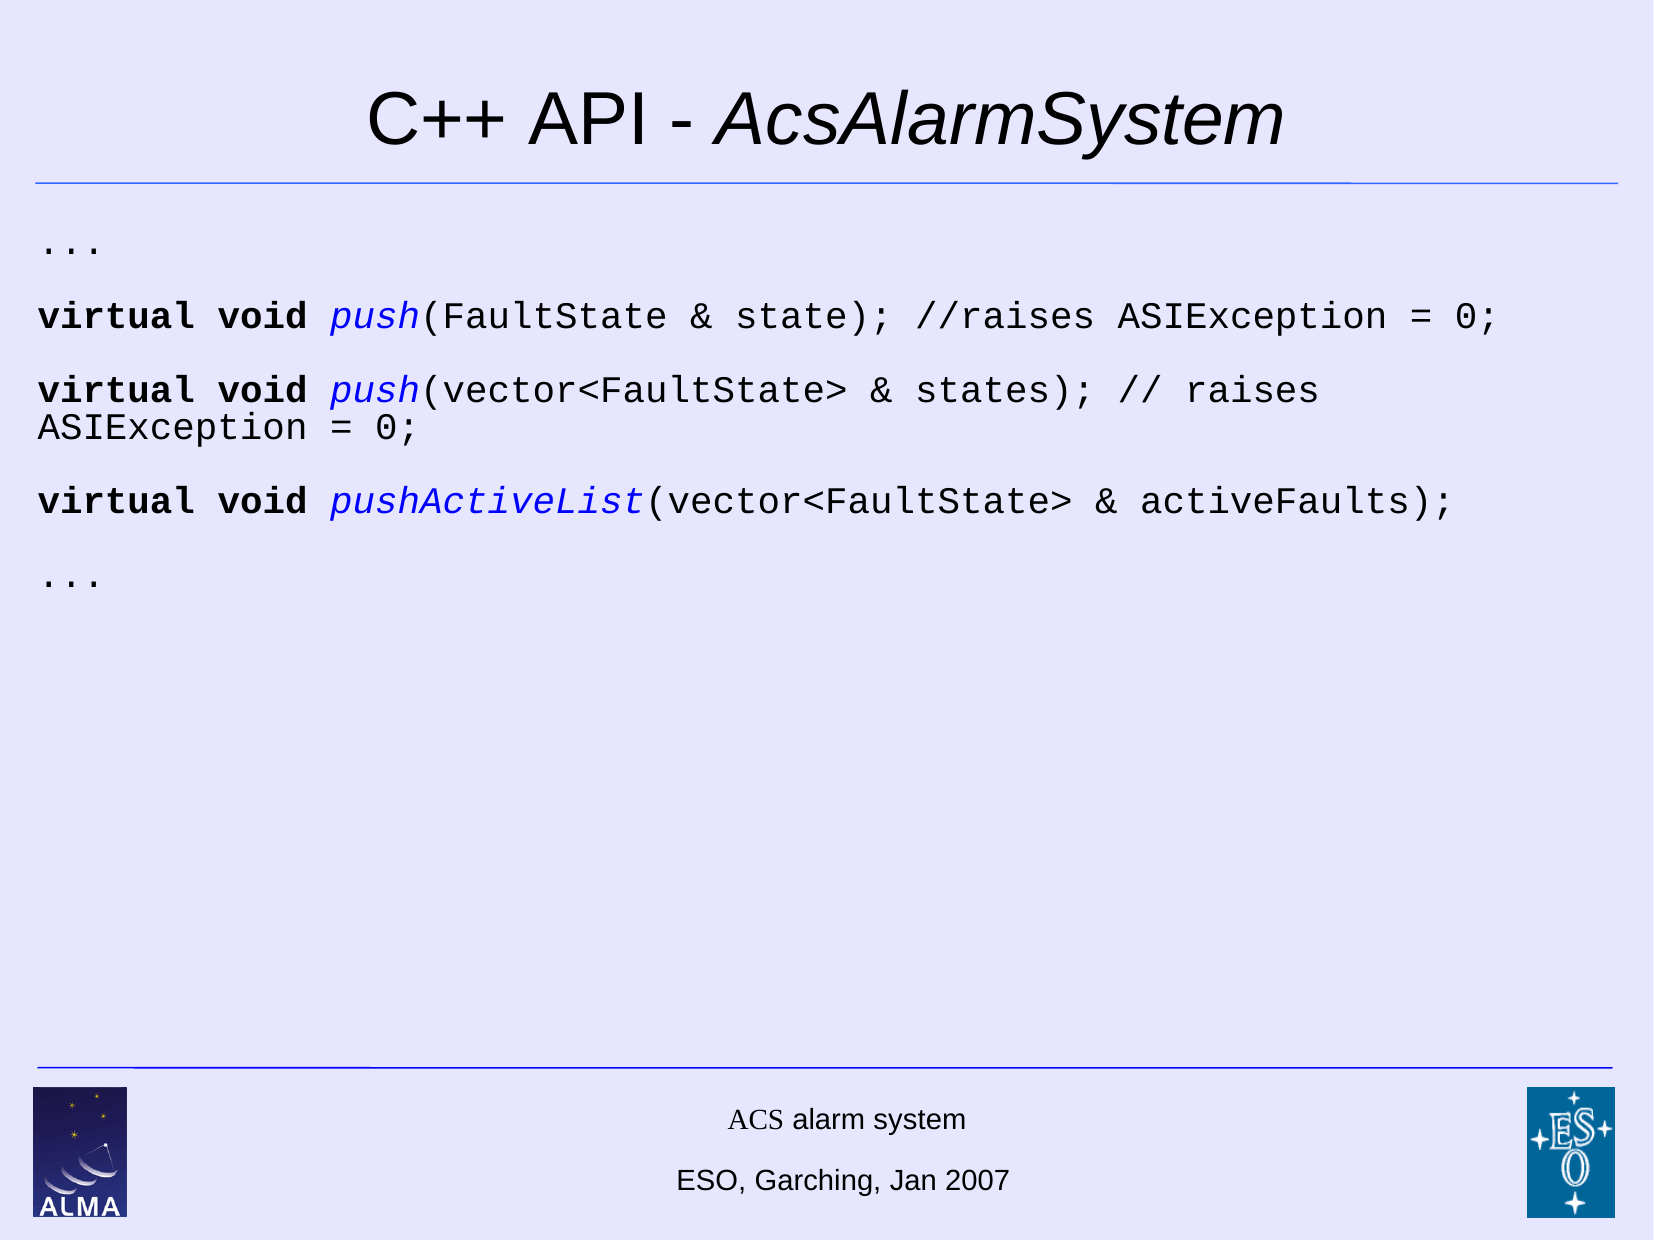

# C++ API - AcsAlarmSystem
...
virtual void push(FaultState & state); //raises ASIException = 0;
virtual void push(vector<FaultState> & states); // raises ASIException = 0;
virtual void pushActiveList(vector<FaultState> & activeFaults);
...